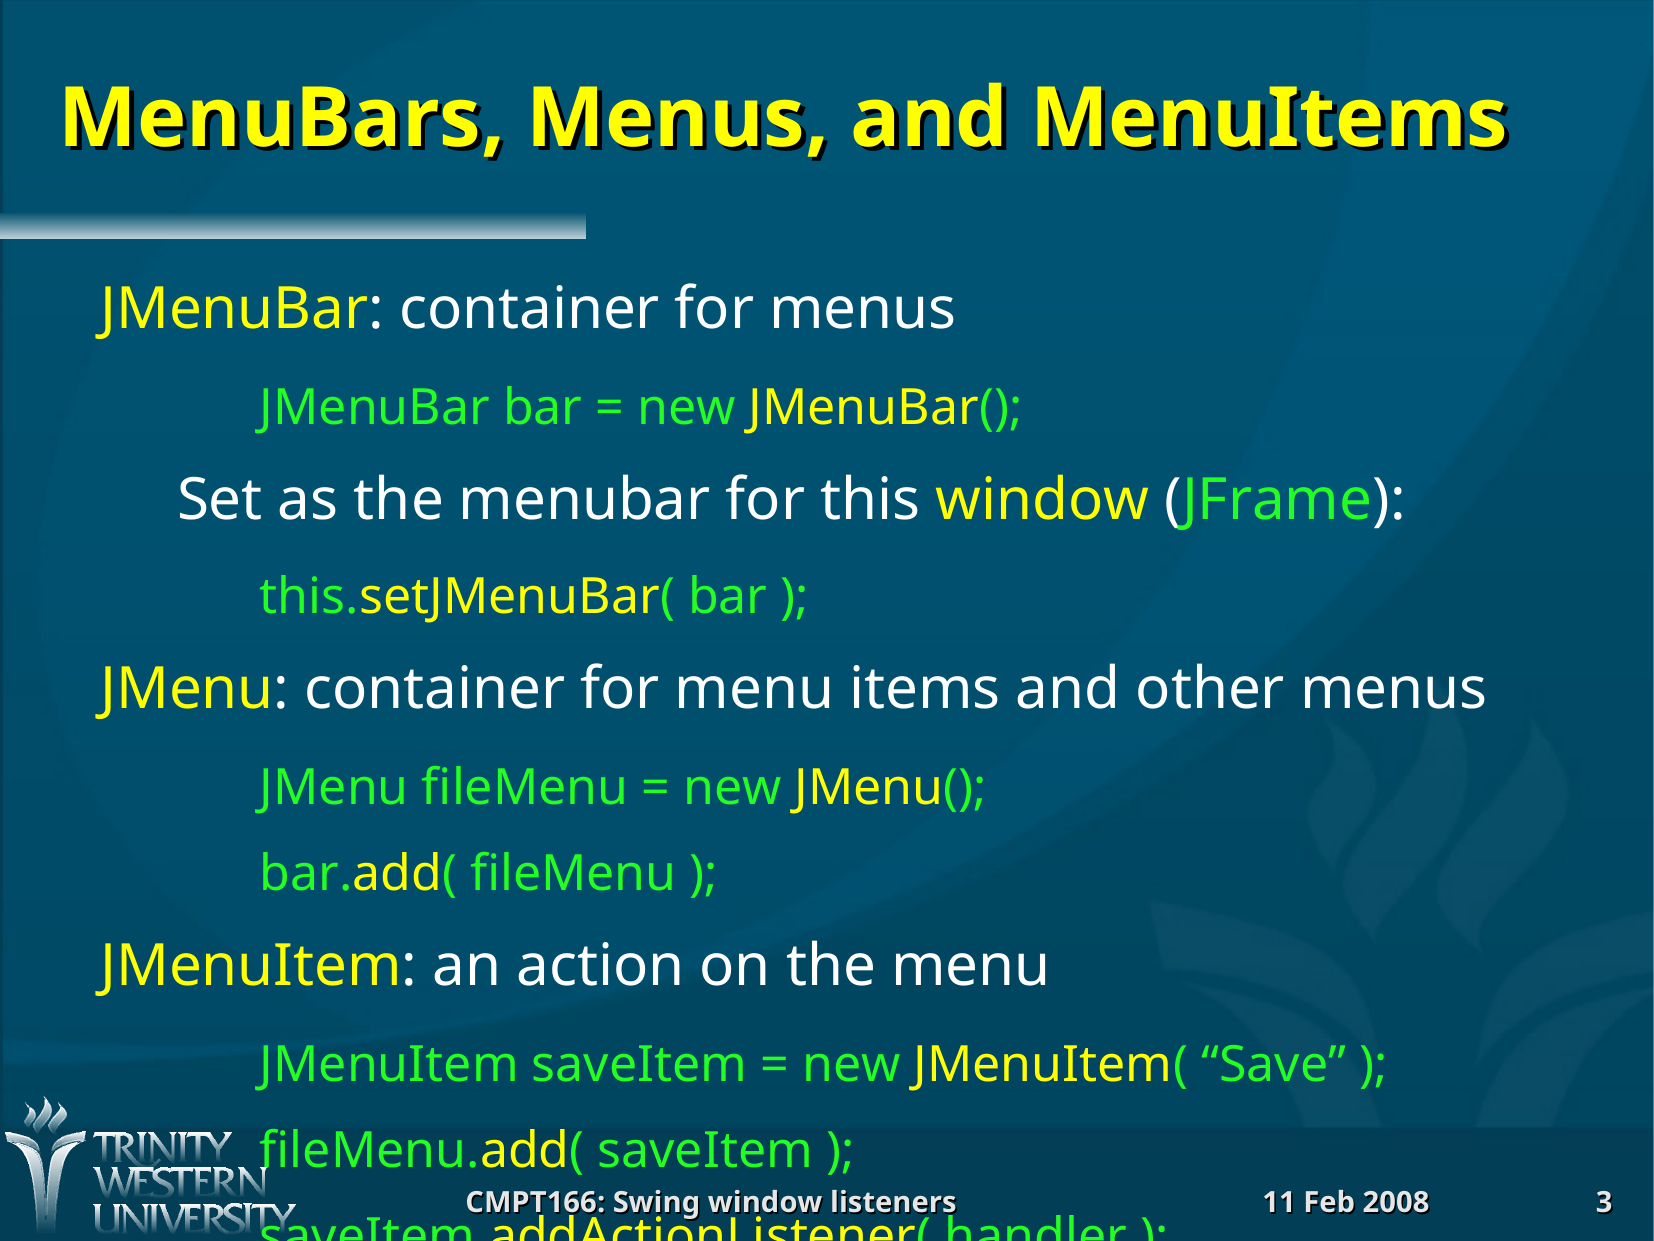

# MenuBars, Menus, and MenuItems
JMenuBar: container for menus
JMenuBar bar = new JMenuBar();
Set as the menubar for this window (JFrame):
this.setJMenuBar( bar );
JMenu: container for menu items and other menus
JMenu fileMenu = new JMenu();
bar.add( fileMenu );
JMenuItem: an action on the menu
JMenuItem saveItem = new JMenuItem( “Save” );
fileMenu.add( saveItem );
saveItem.addActionListener( handler );
CMPT166: Swing window listeners
11 Feb 2008
3